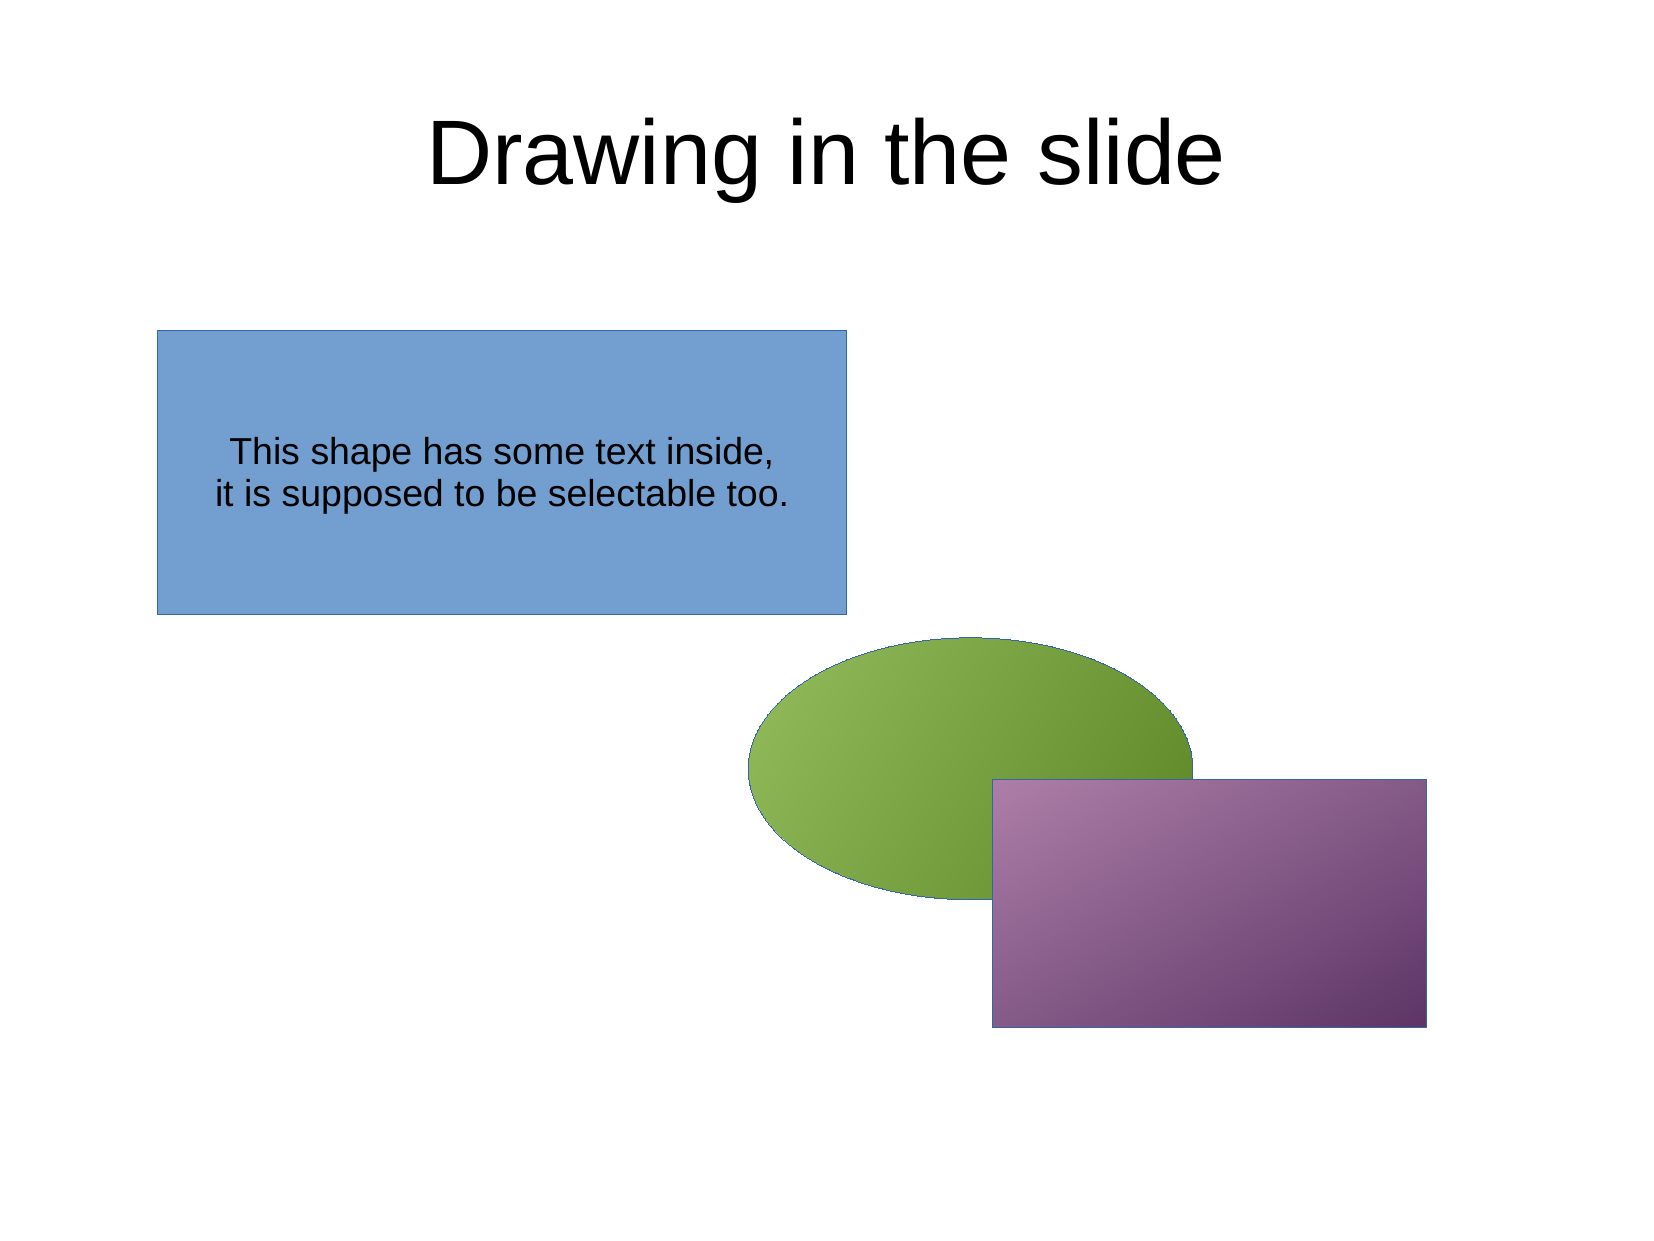

# Drawing in the slide
This shape has some text inside,
it is supposed to be selectable too.